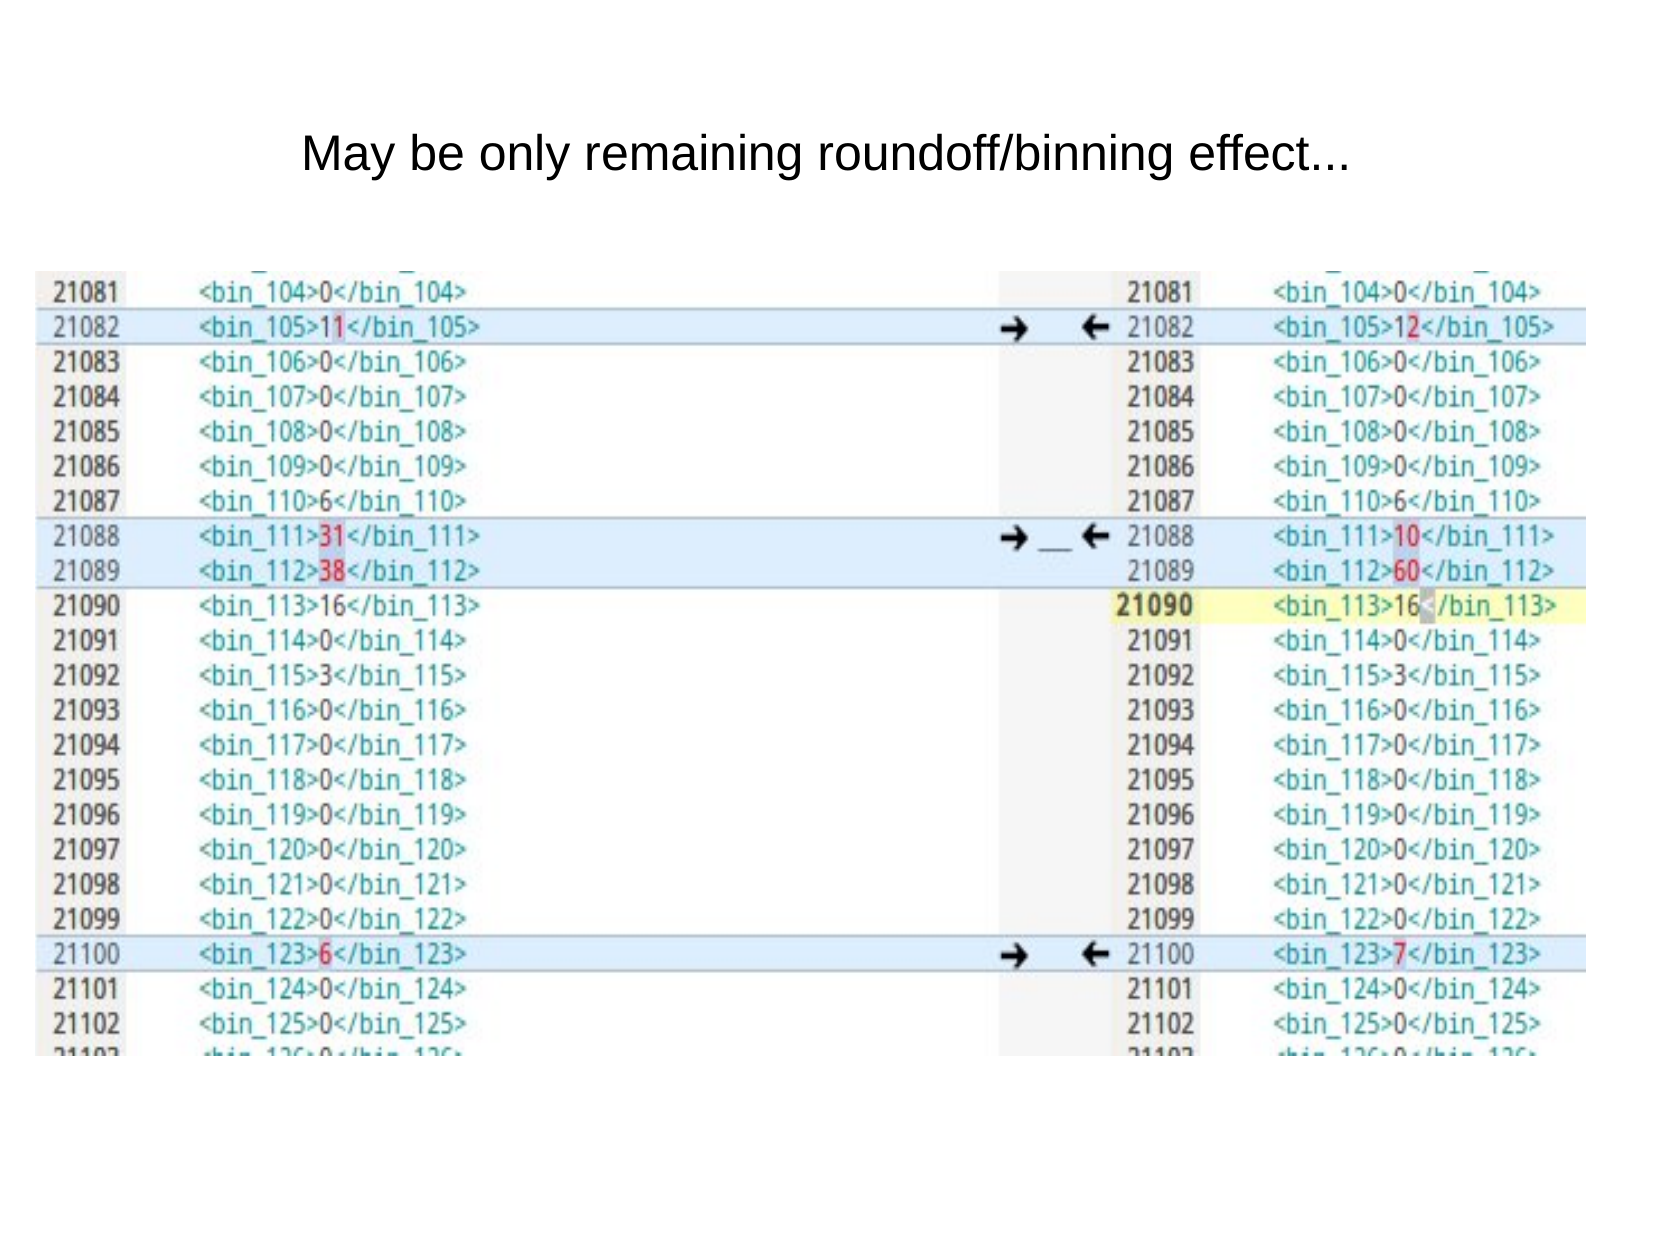

# May be only remaining roundoff/binning effect...